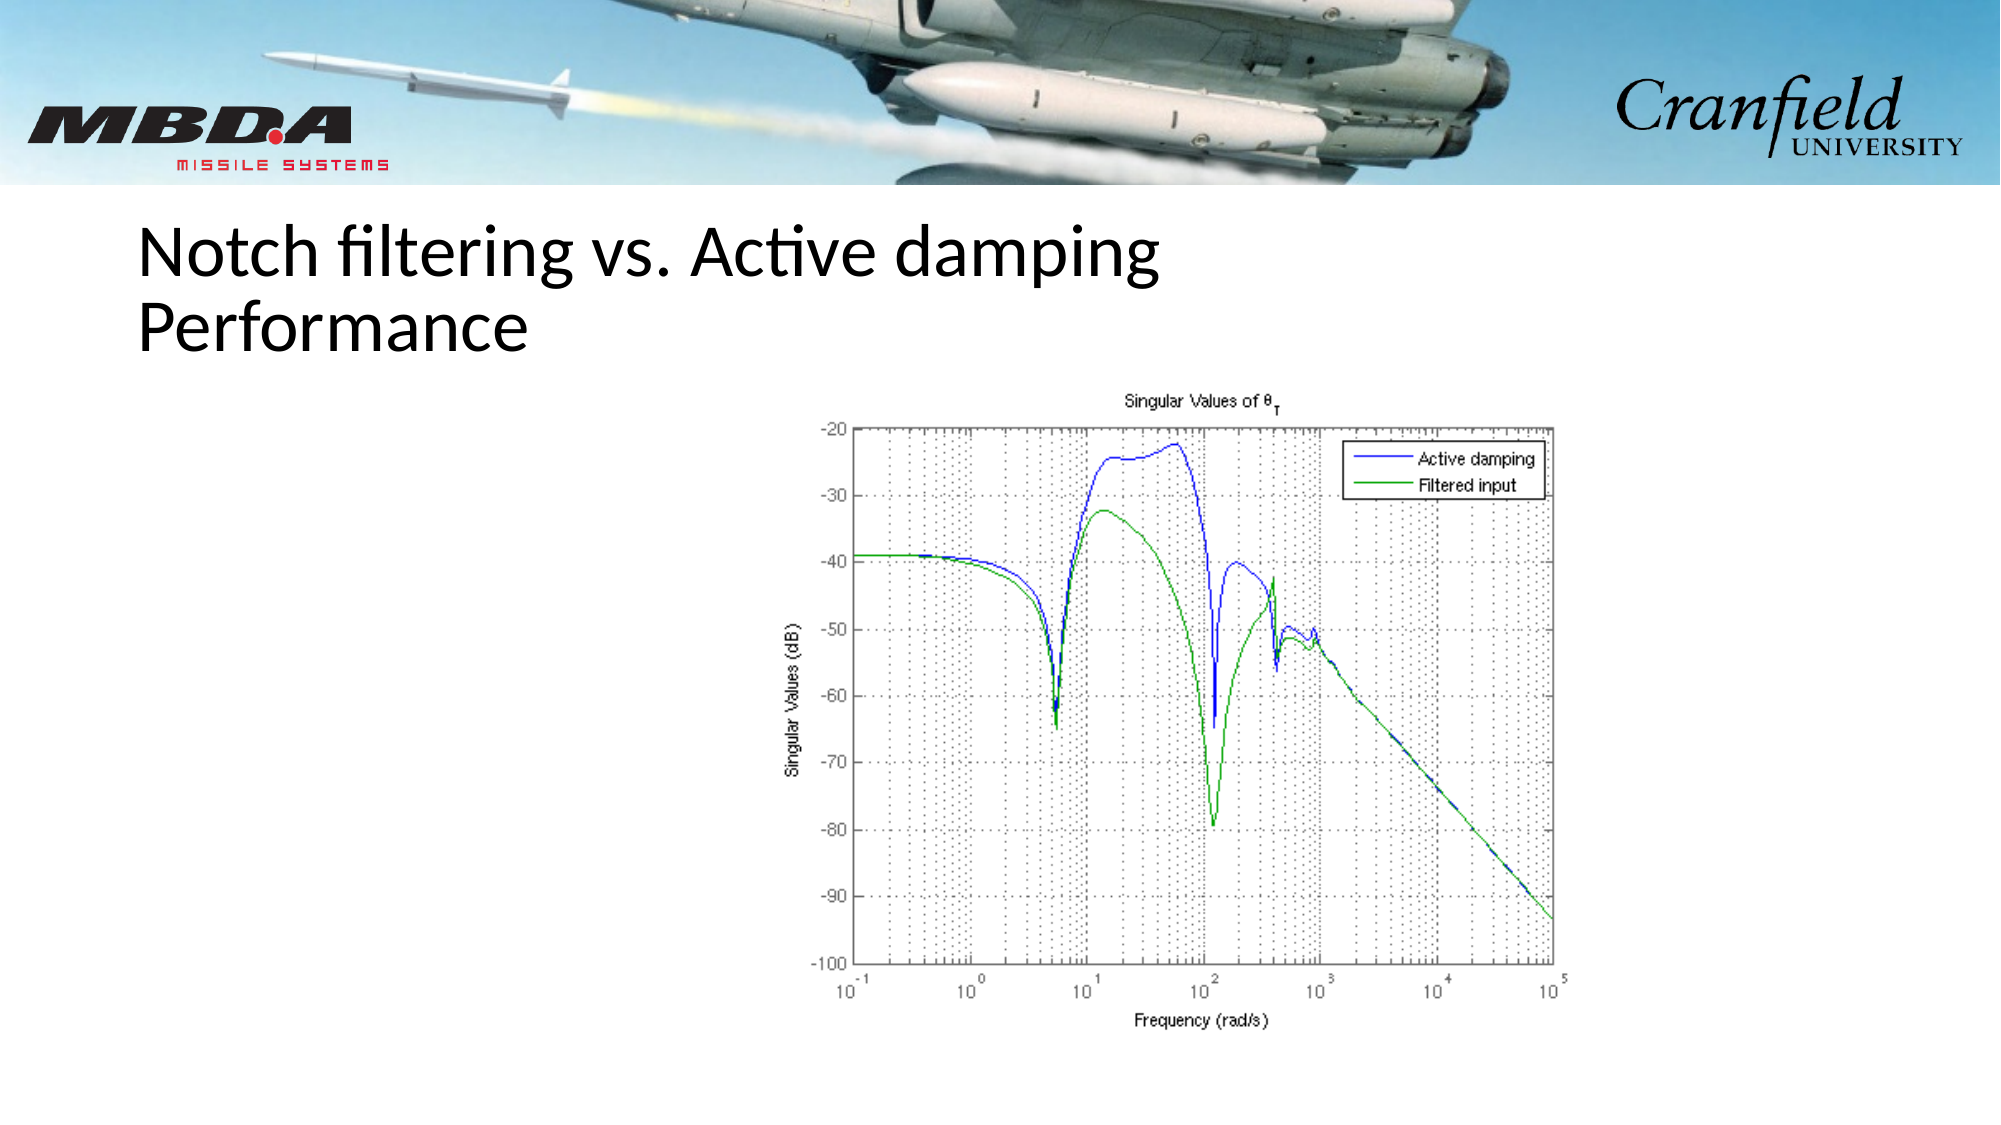

# Notch filtering vs. Active damping Performance